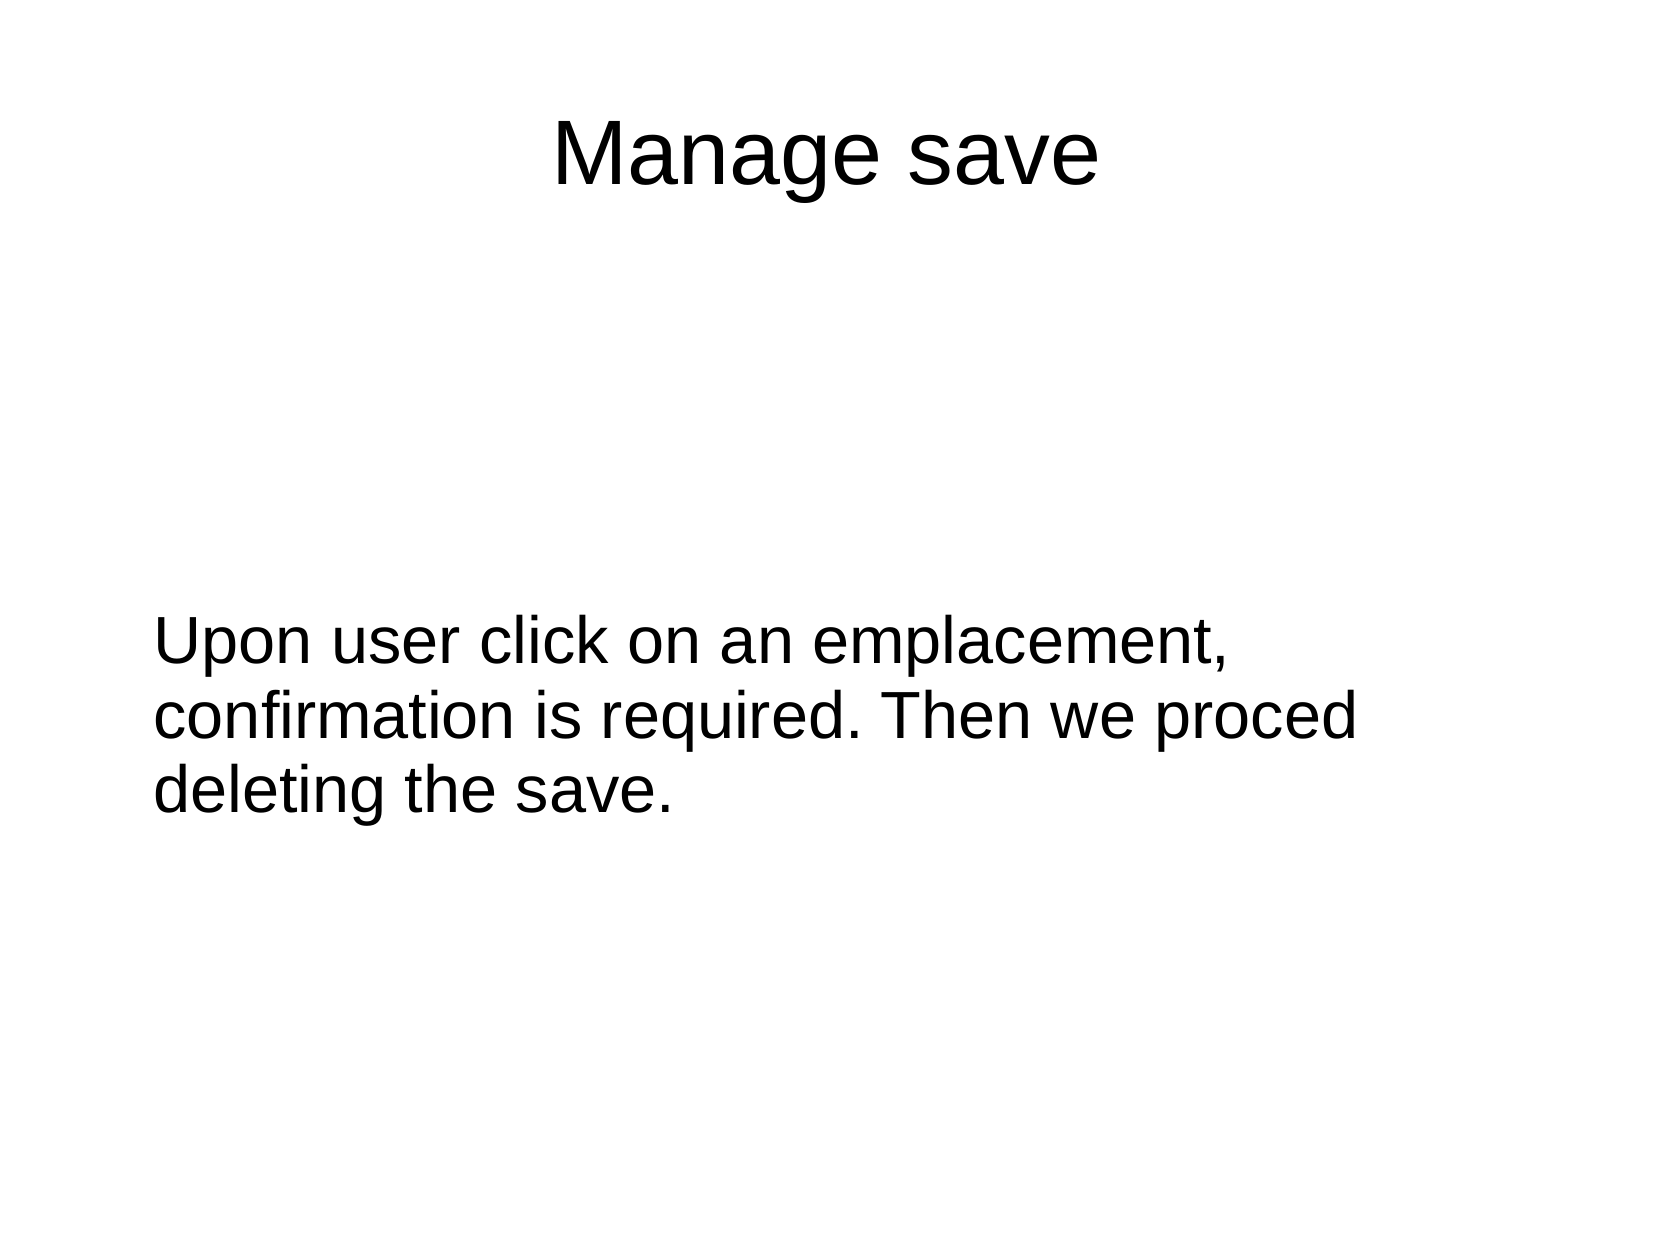

# Manage save
Upon user click on an emplacement, confirmation is required. Then we proced deleting the save.